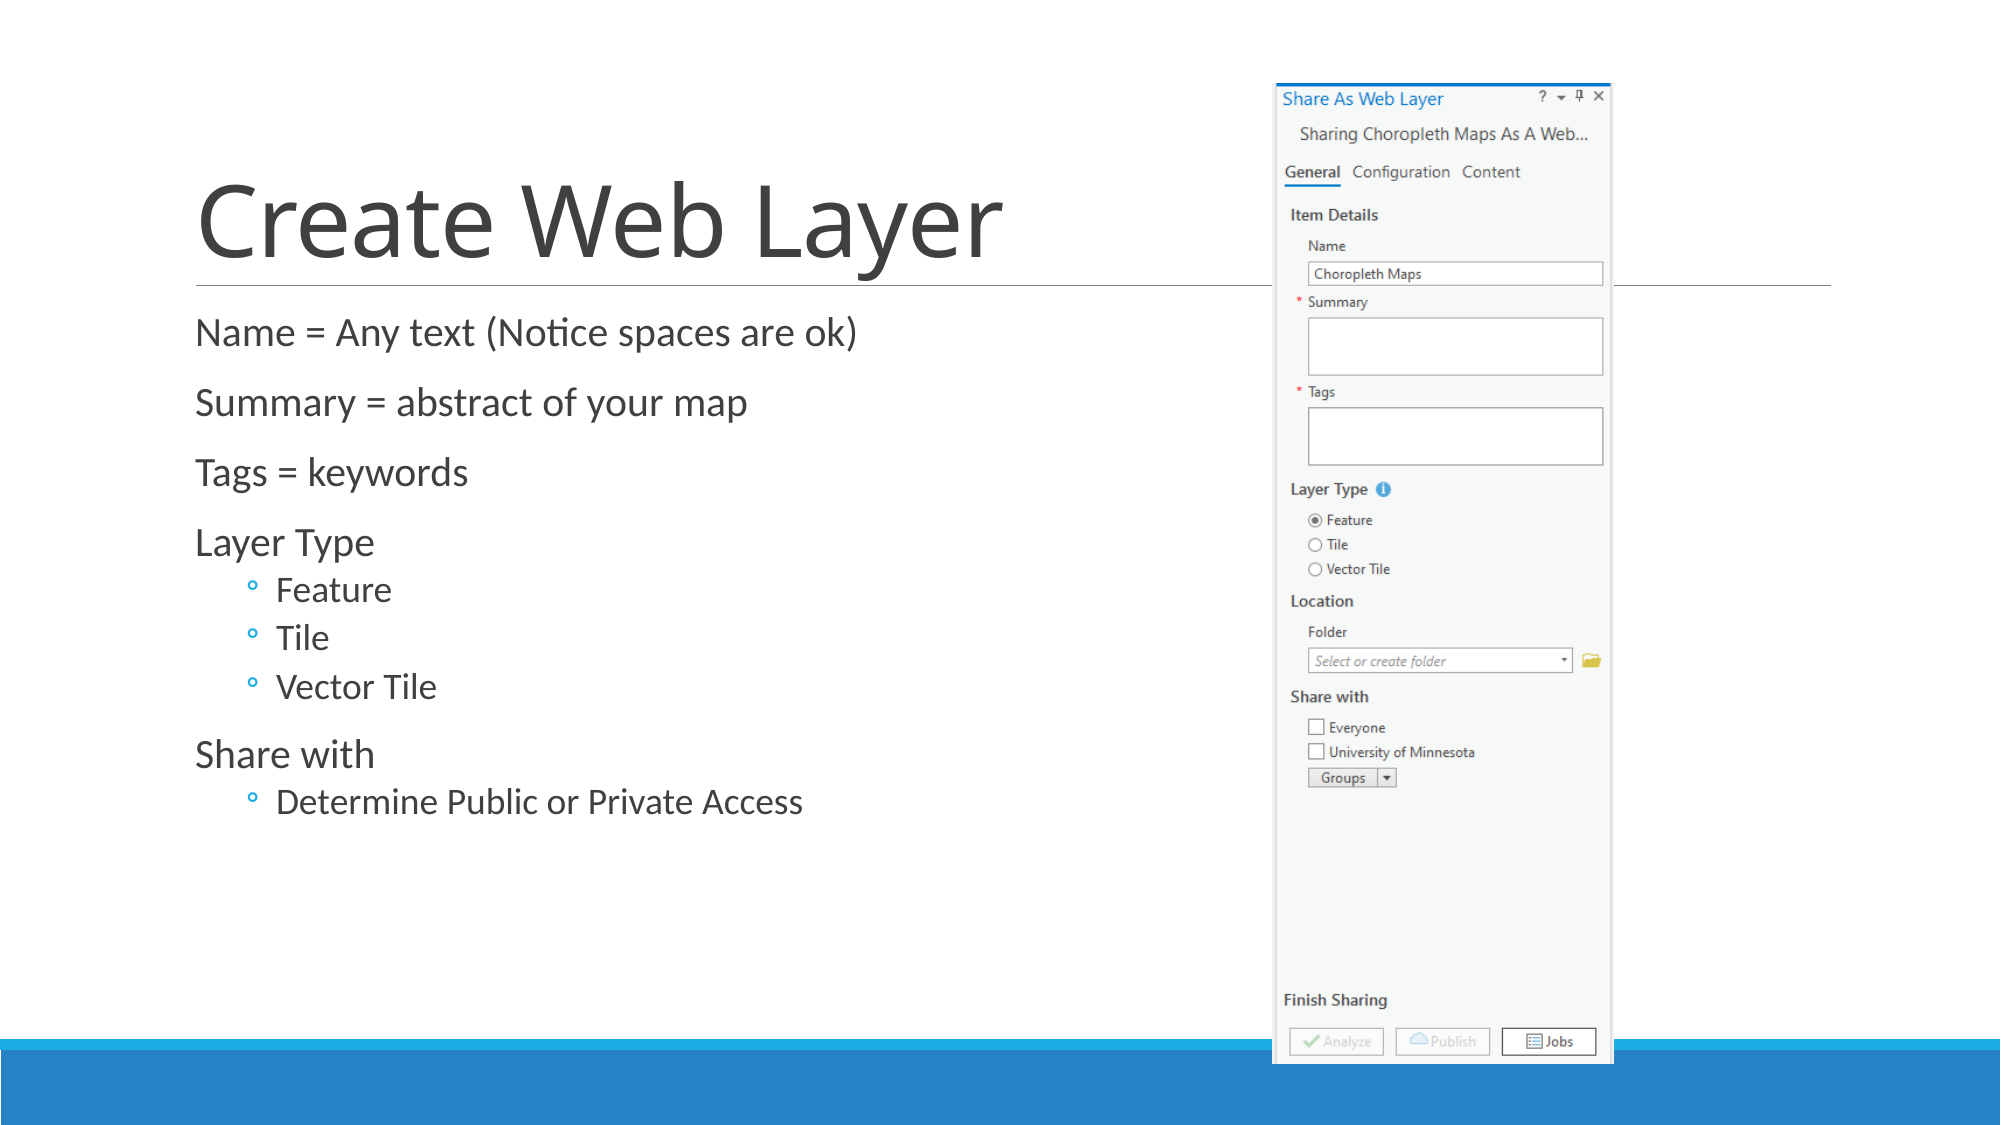

# Create Web Layer
Name = Any text (Notice spaces are ok)
Summary = abstract of your map
Tags = keywords
Layer Type
Feature
Tile
Vector Tile
Share with
Determine Public or Private Access